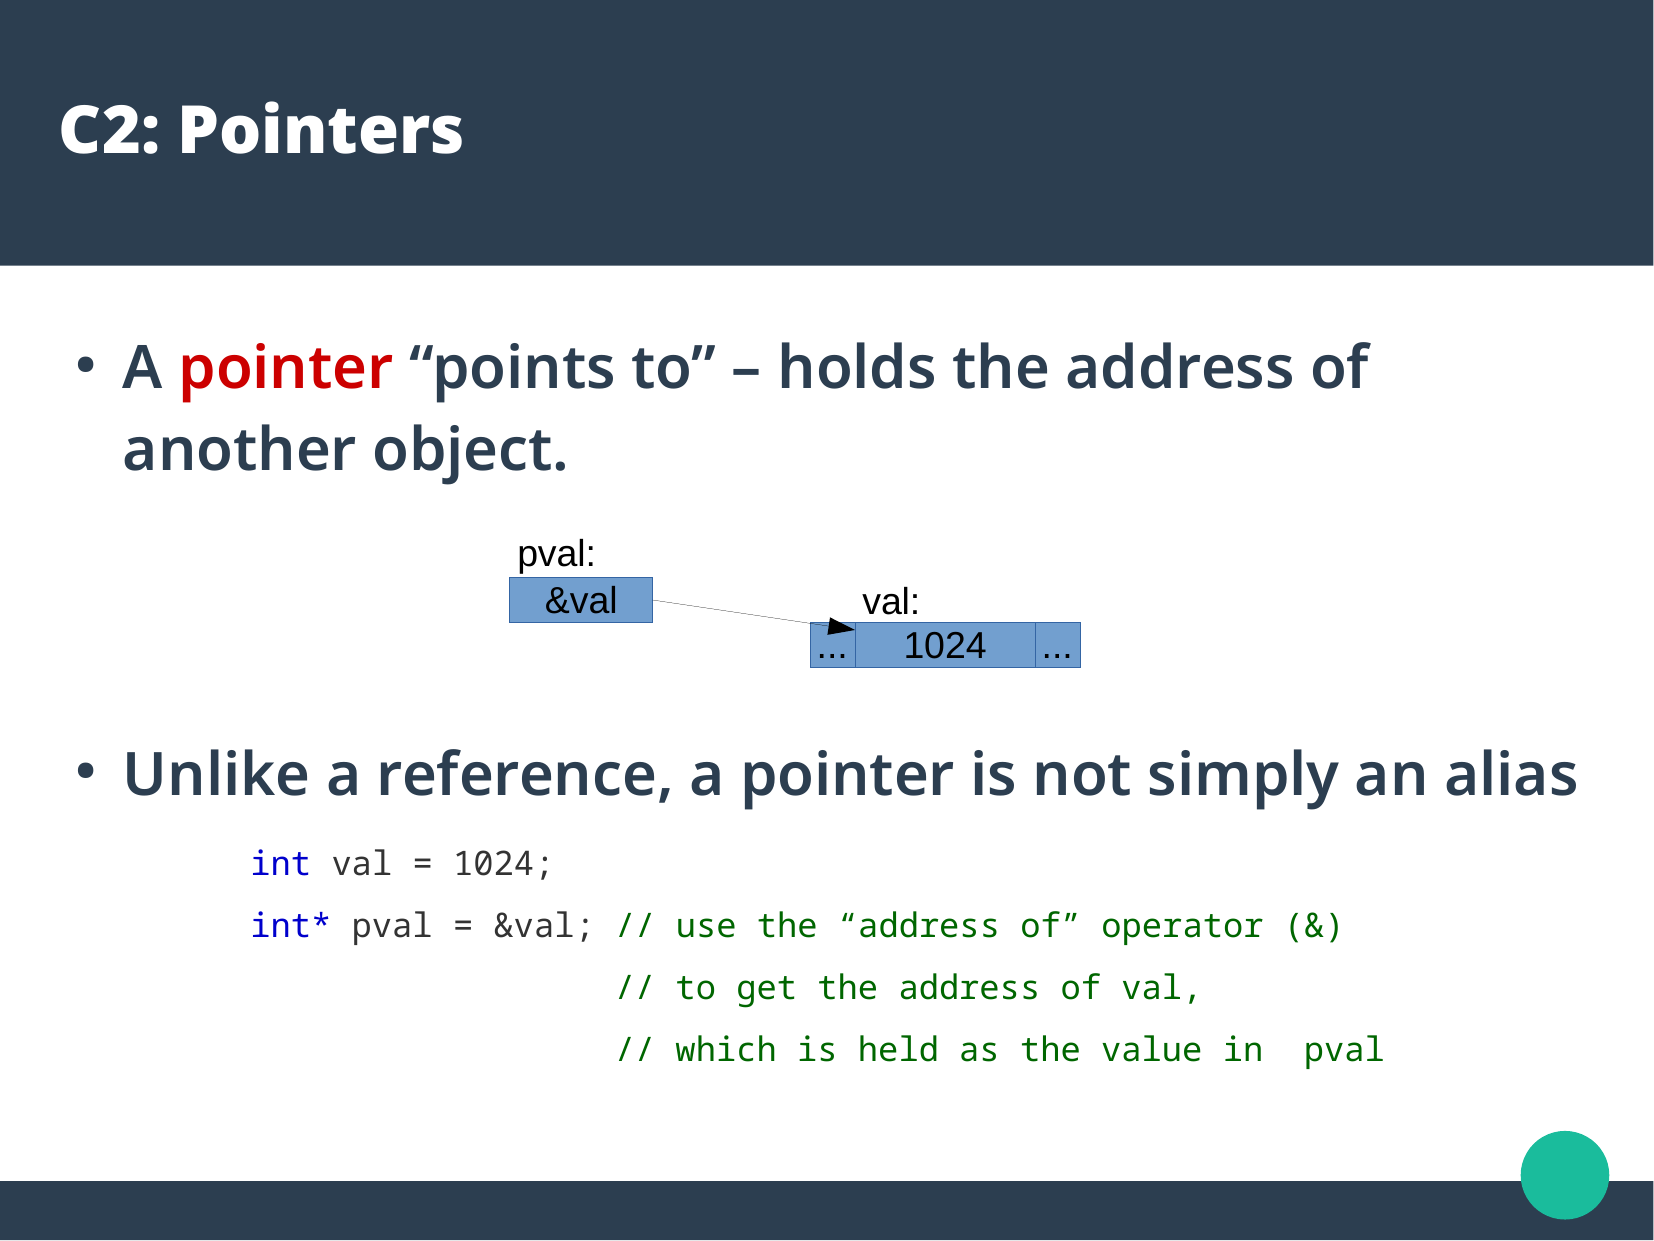

# C2: Pointers
A pointer “points to” – holds the address of another object.
Unlike a reference, a pointer is not simply an alias
int val = 1024;
int* pval = &val; // use the “address of” operator (&)
 // to get the address of val,
 // which is held as the value in pval
pval:
val:
&val
...
1024
...